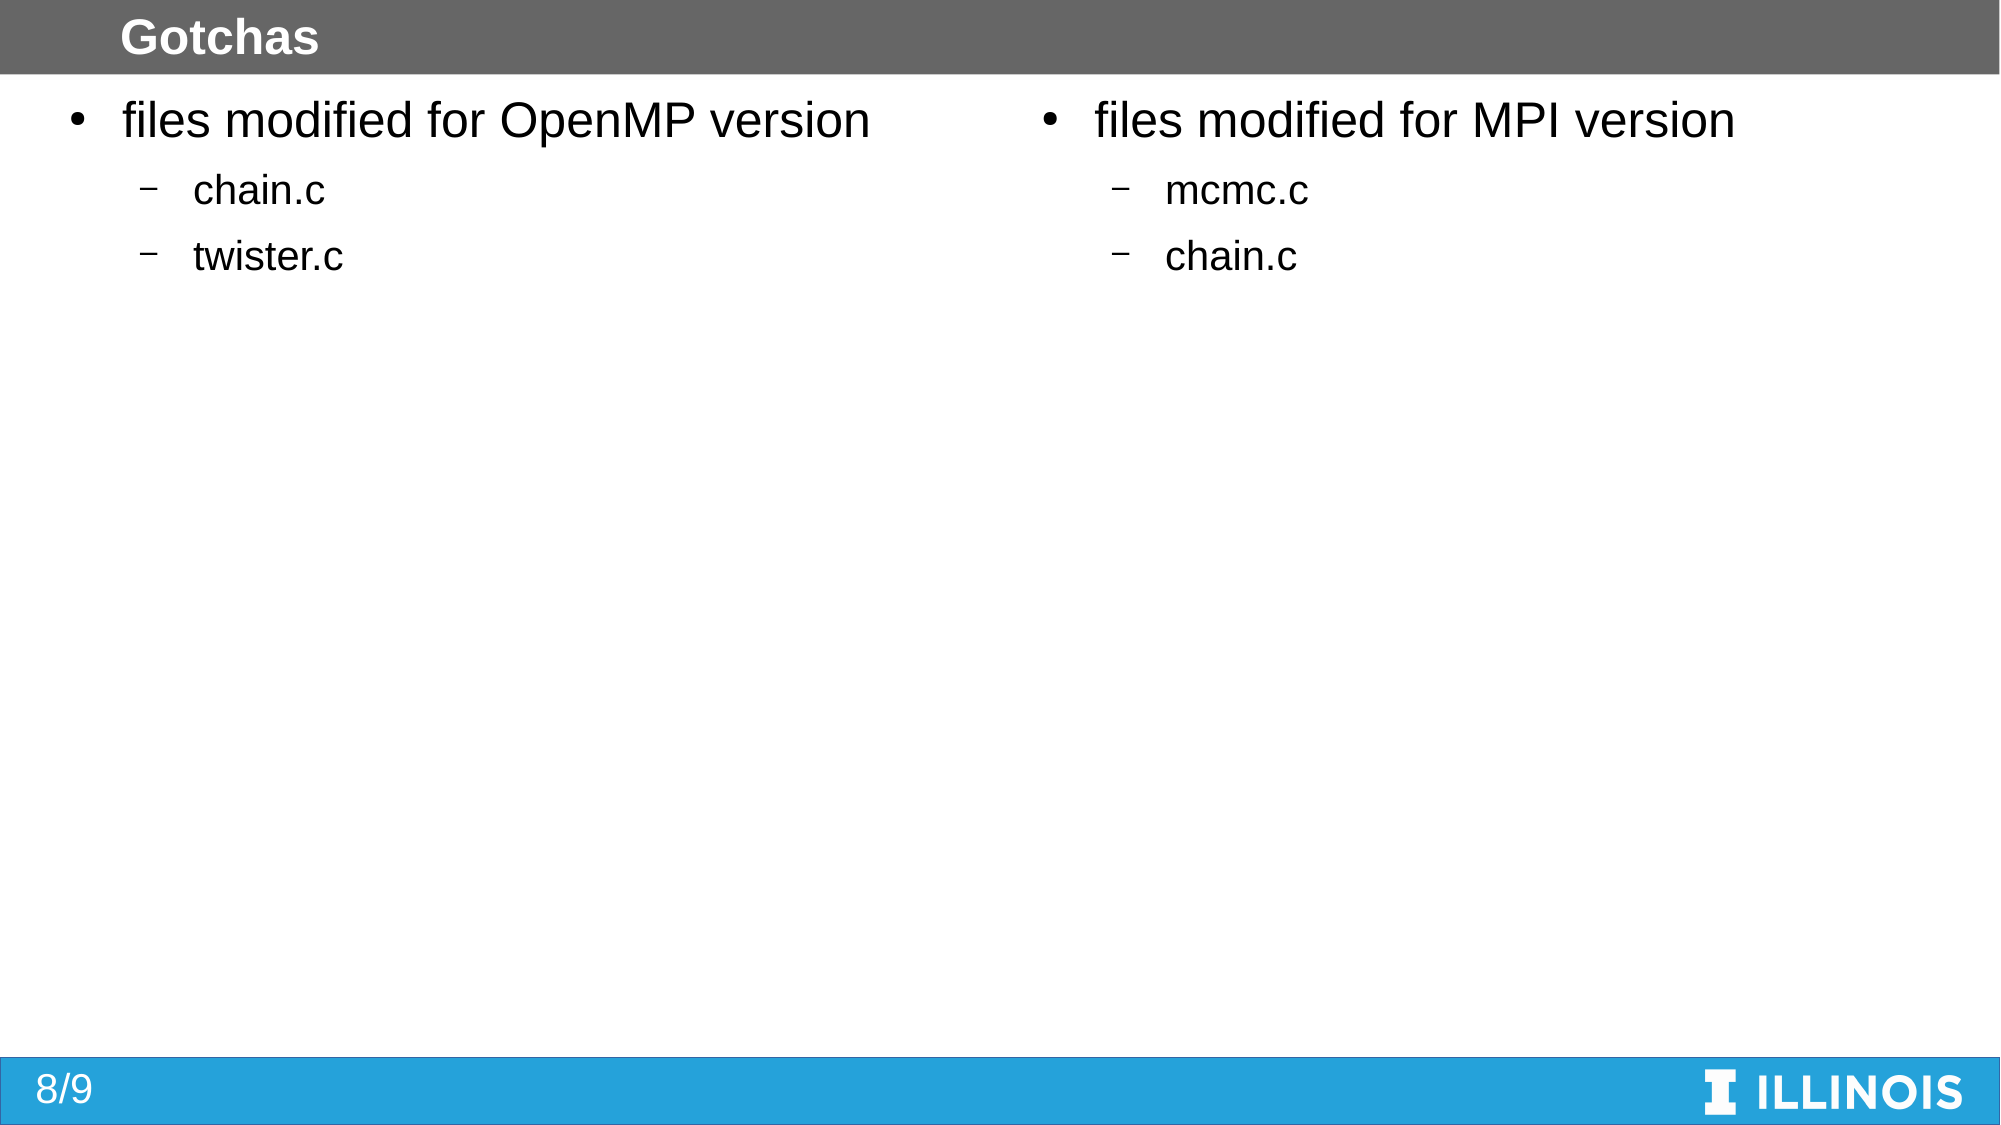

# Gotchas
files modified for OpenMP version
chain.c
twister.c
files modified for MPI version
mcmc.c
chain.c